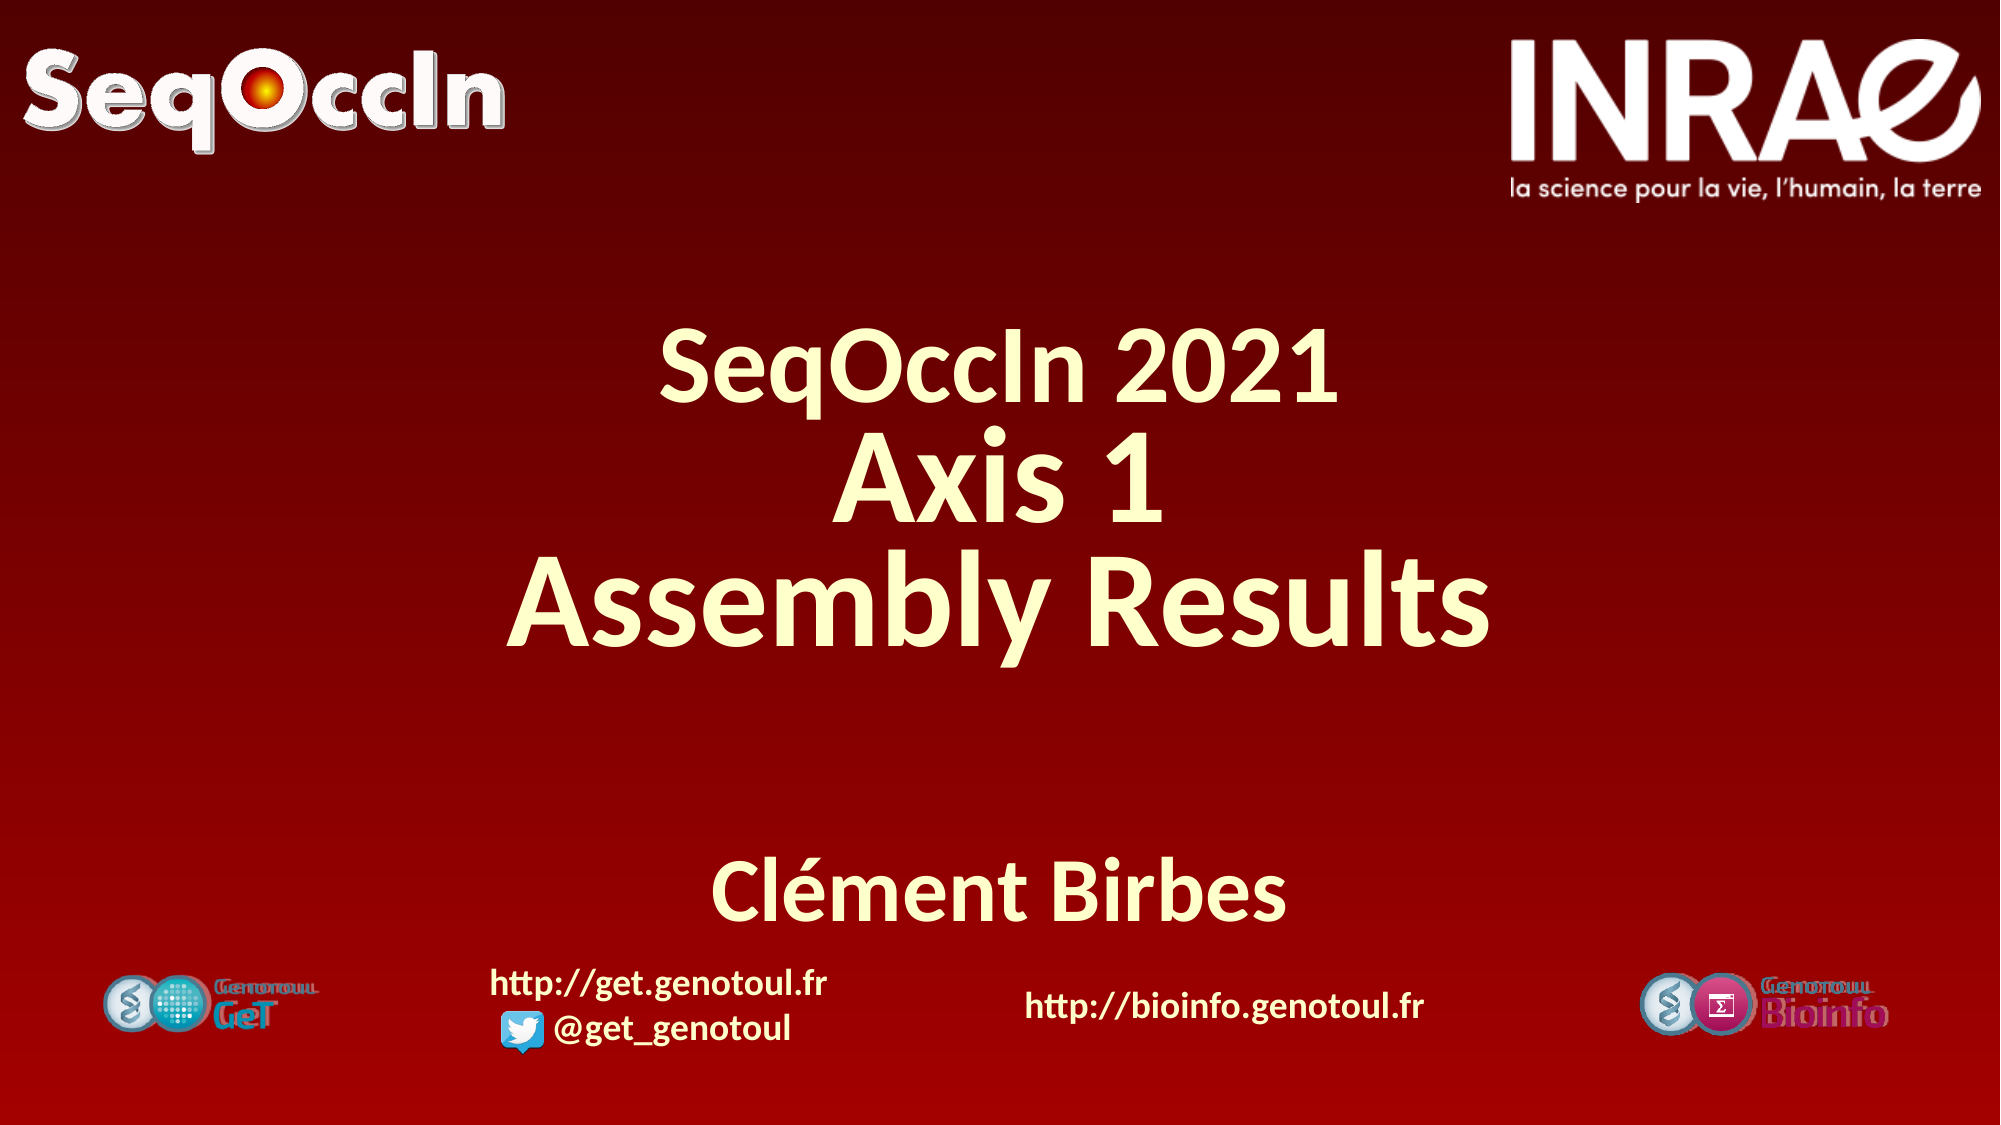

SeqOccIn 2021
Axis 1
Assembly Results
Clément Birbes
#